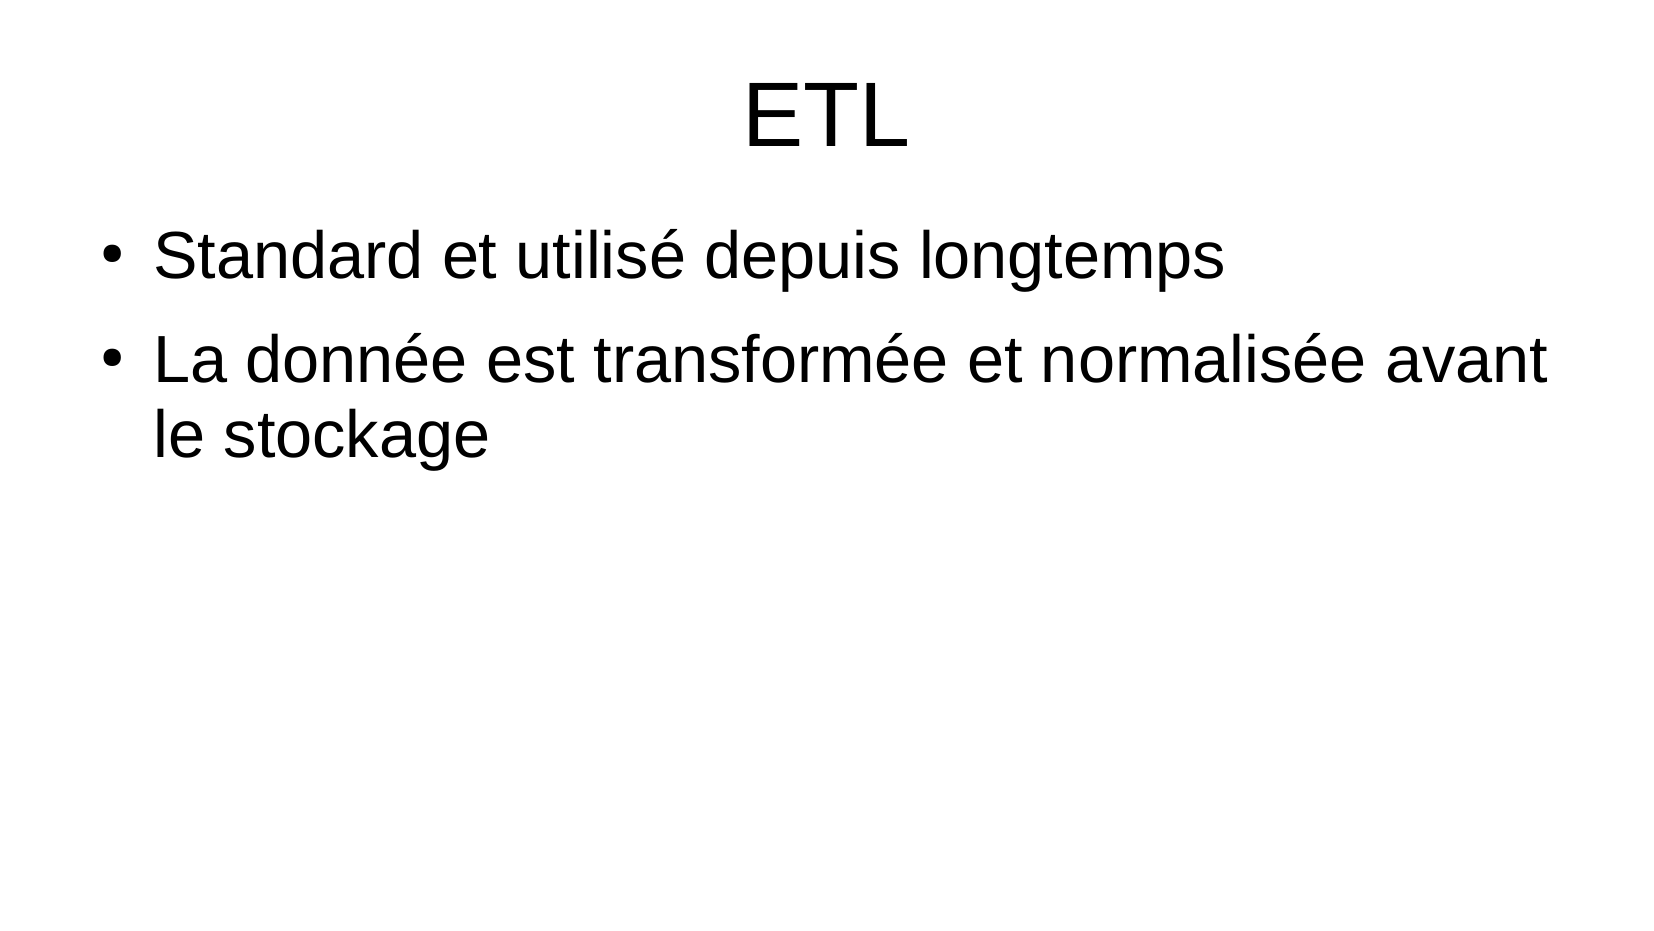

# ETL
Standard et utilisé depuis longtemps
La donnée est transformée et normalisée avant le stockage